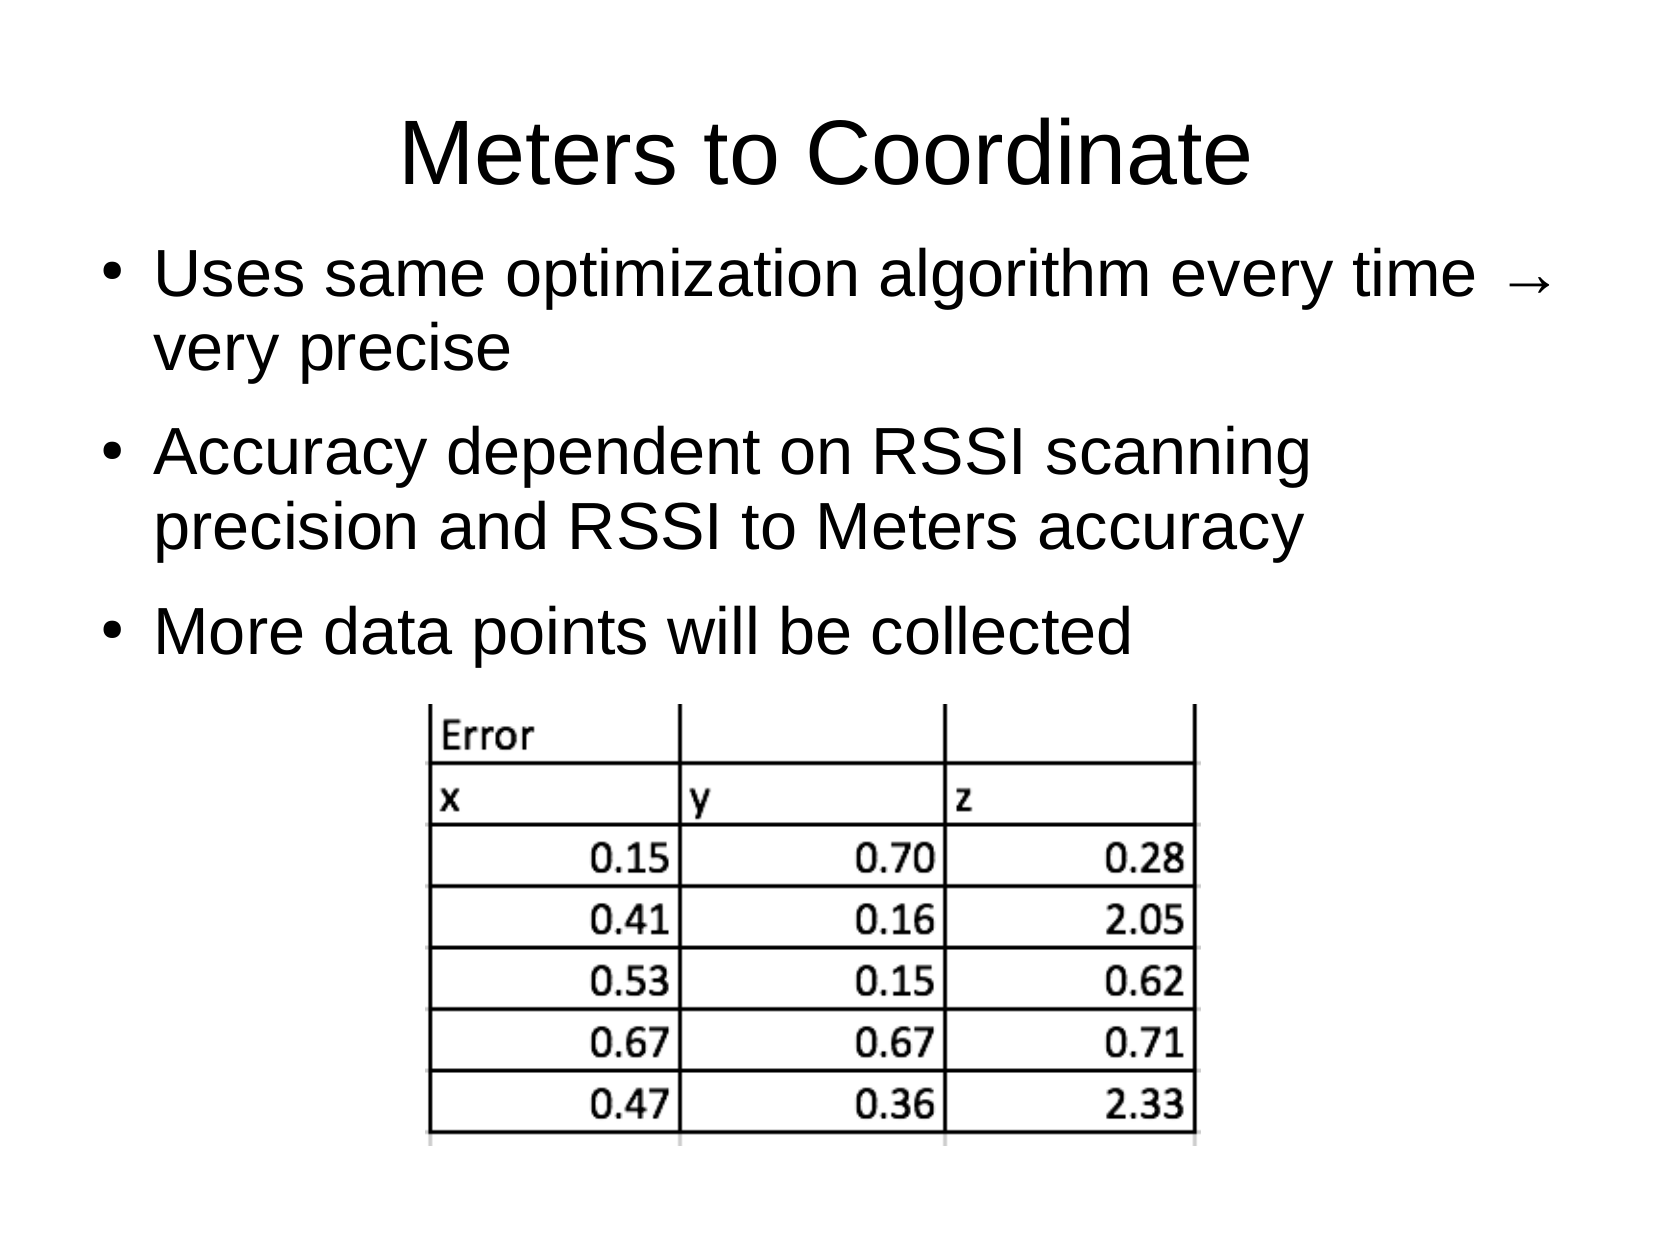

# Meters to Coordinate
Uses same optimization algorithm every time → very precise
Accuracy dependent on RSSI scanning precision and RSSI to Meters accuracy
More data points will be collected